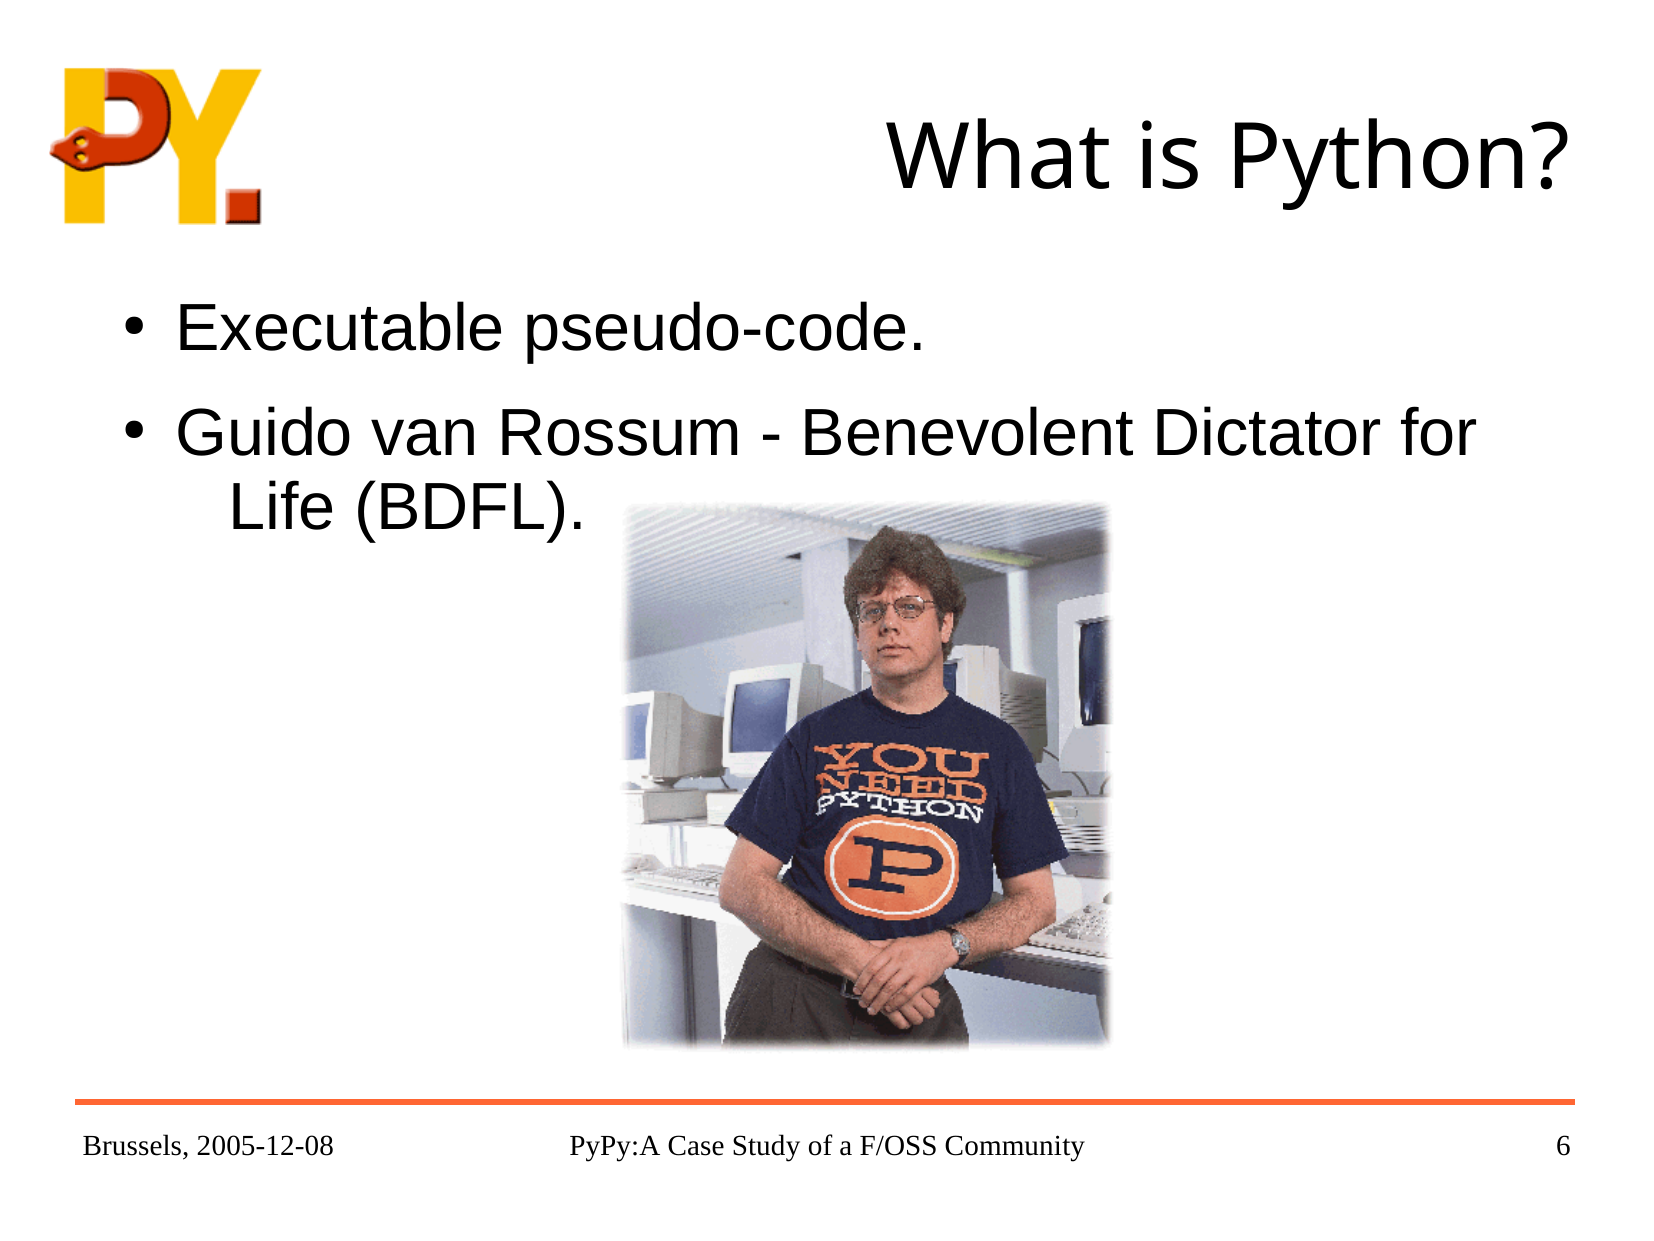

# What is Python?
Executable pseudo-code.
Guido van Rossum - Benevolent Dictator for Life (BDFL).
Brussels, 2005-12-08
PyPy: A Case Study of a F/OSS Community
6